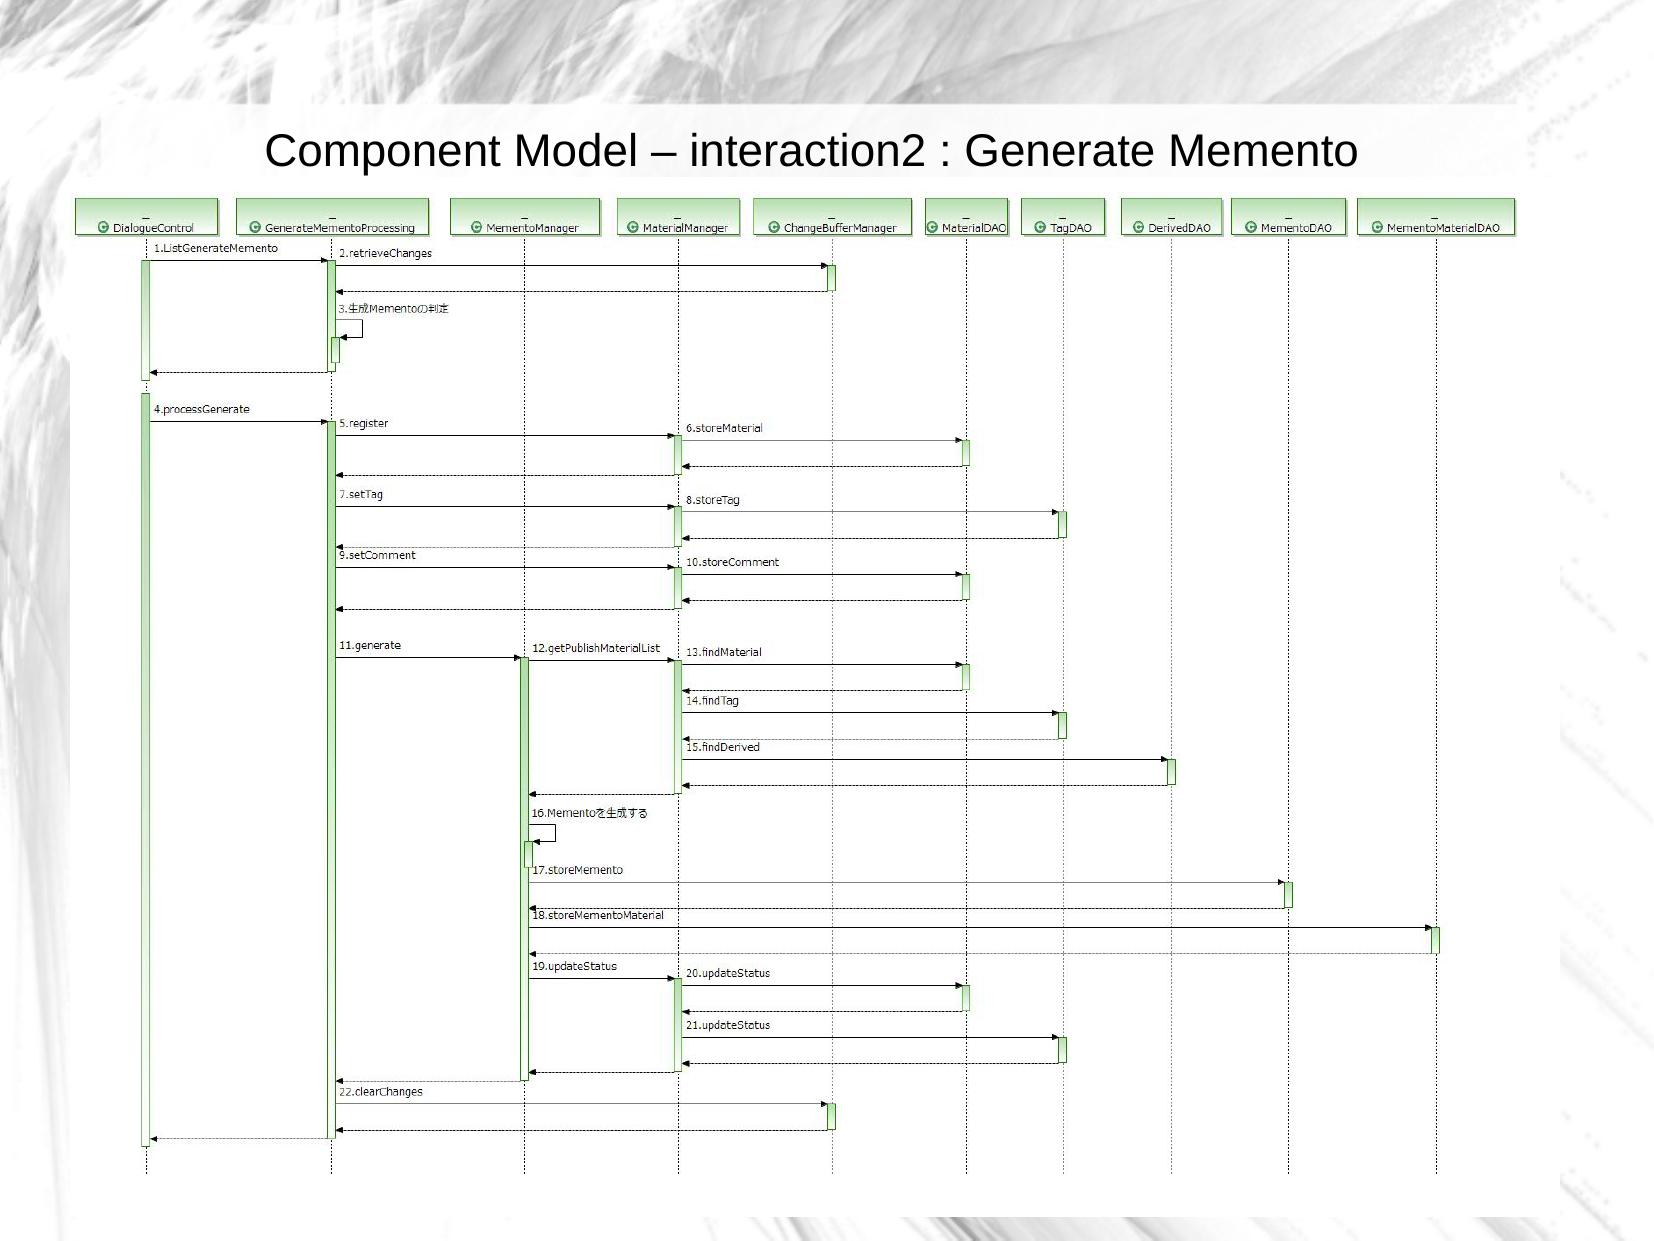

# Component Model – interaction2 : Generate Memento